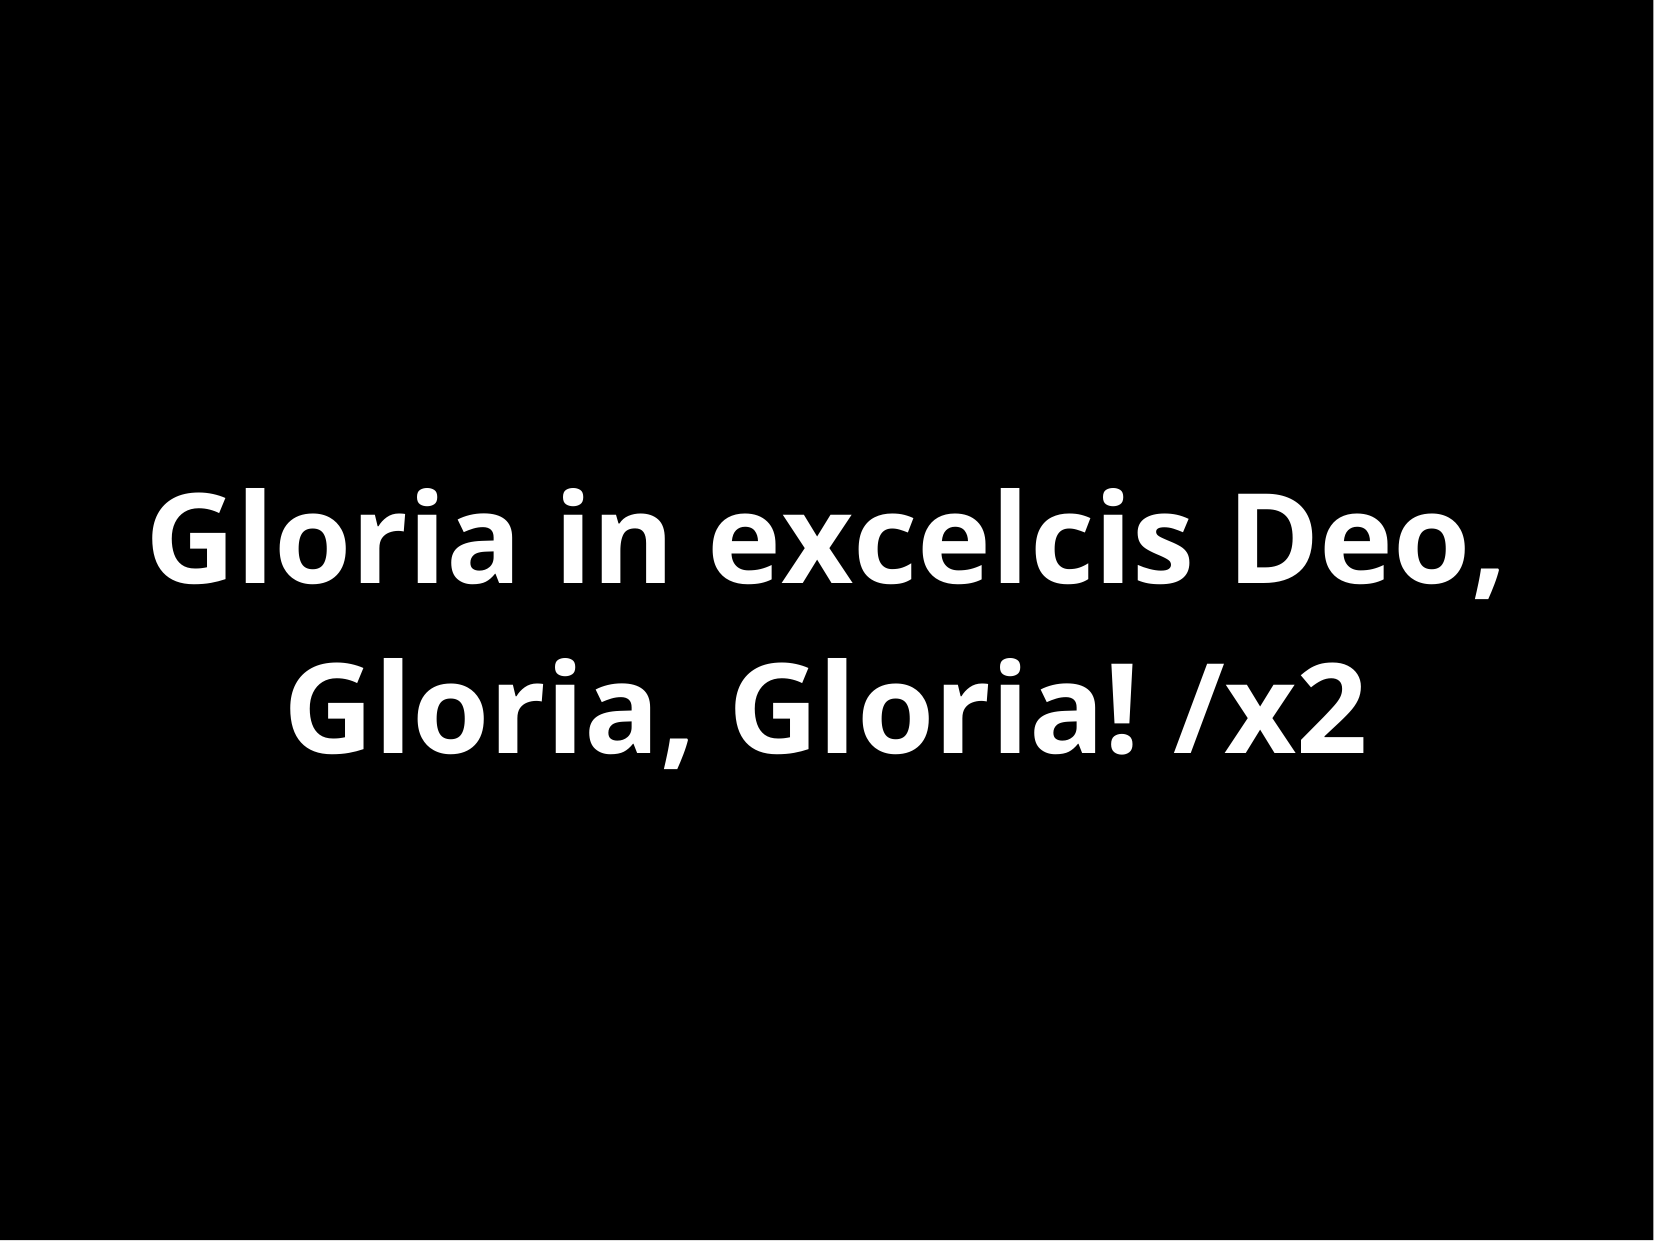

# Gloria in excelcis Deo, Gloria, Gloria! /x2